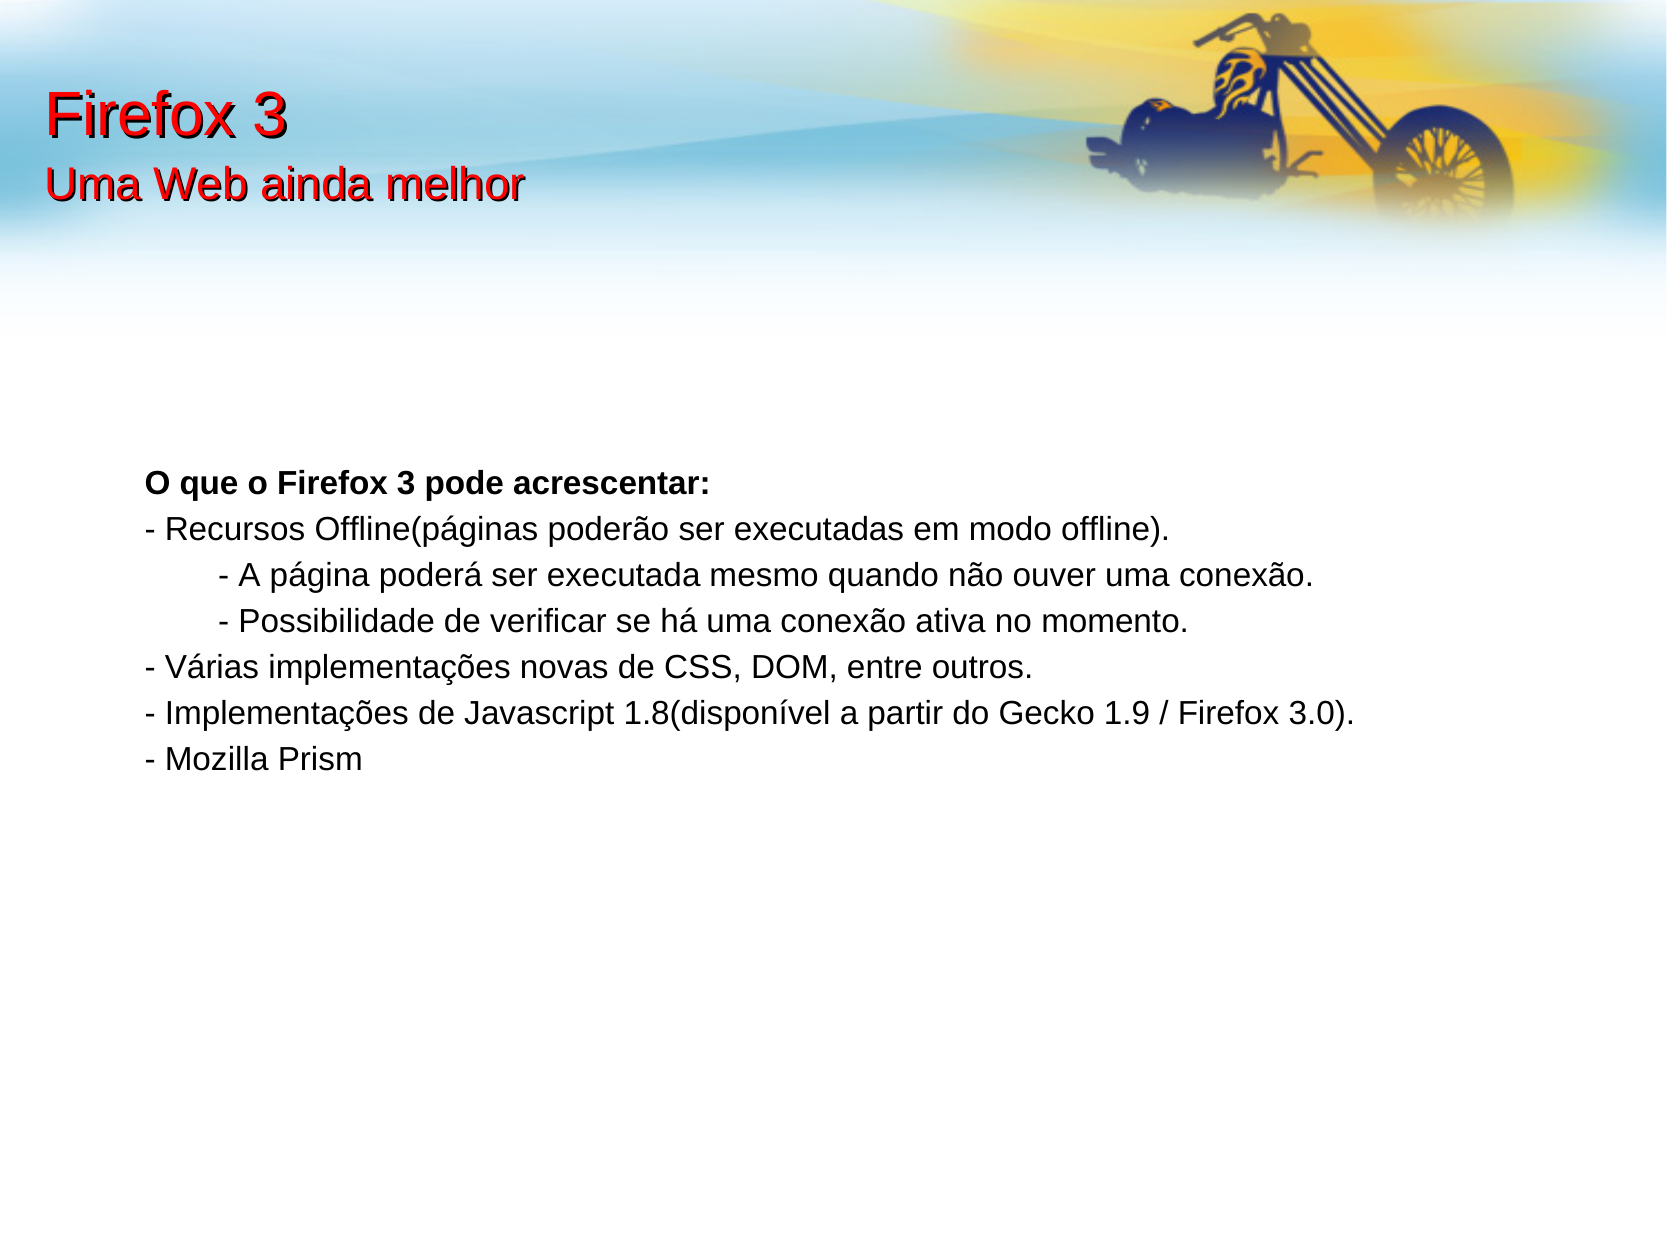

Firefox 3
Uma Web ainda melhor
O que o Firefox 3 pode acrescentar:
- Recursos Offline(páginas poderão ser executadas em modo offline).
	- A página poderá ser executada mesmo quando não ouver uma conexão.
	- Possibilidade de verificar se há uma conexão ativa no momento.
- Várias implementações novas de CSS, DOM, entre outros.
- Implementações de Javascript 1.8(disponível a partir do Gecko 1.9 / Firefox 3.0).
- Mozilla Prism